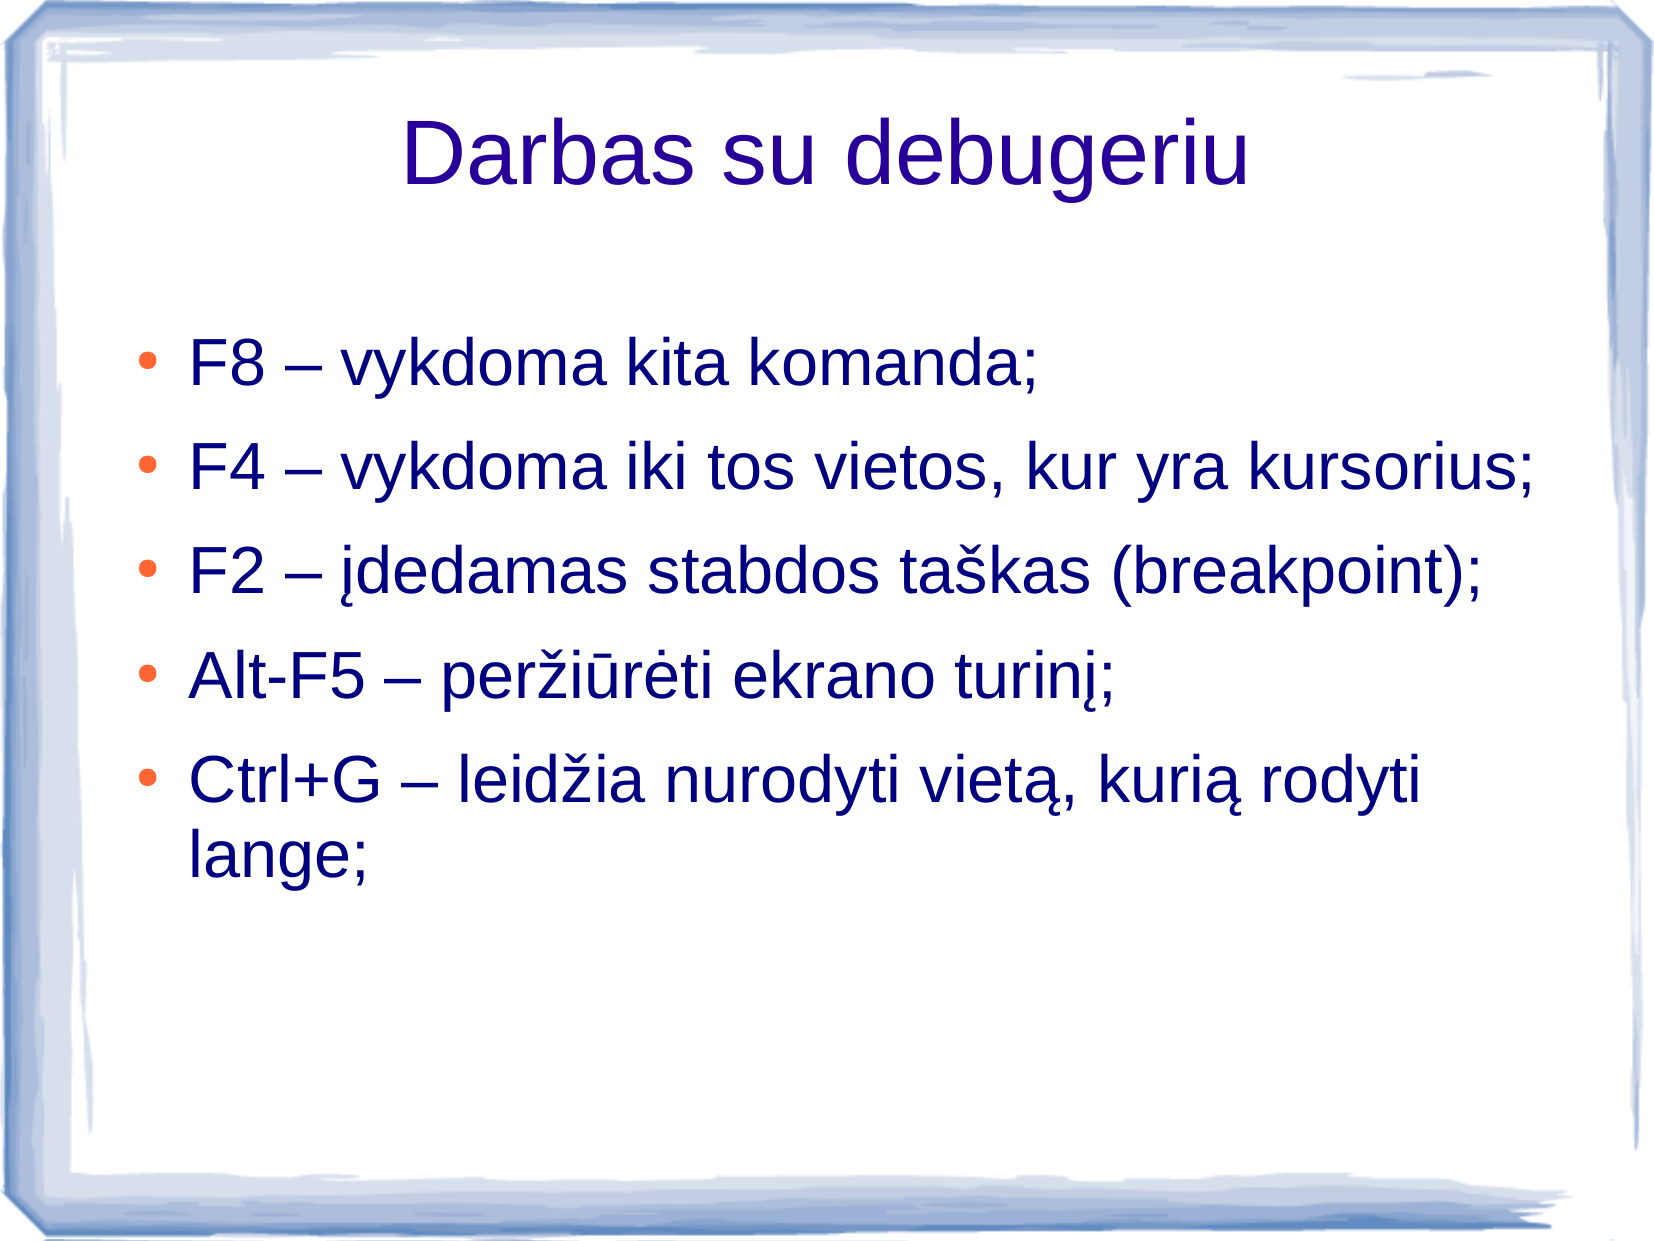

# Darbas su debugeriu
F8 – vykdoma kita komanda;
F4 – vykdoma iki tos vietos, kur yra kursorius;
F2 – įdedamas stabdos taškas (breakpoint);
Alt-F5 – peržiūrėti ekrano turinį;
Ctrl+G – leidžia nurodyti vietą, kurią rodyti lange;